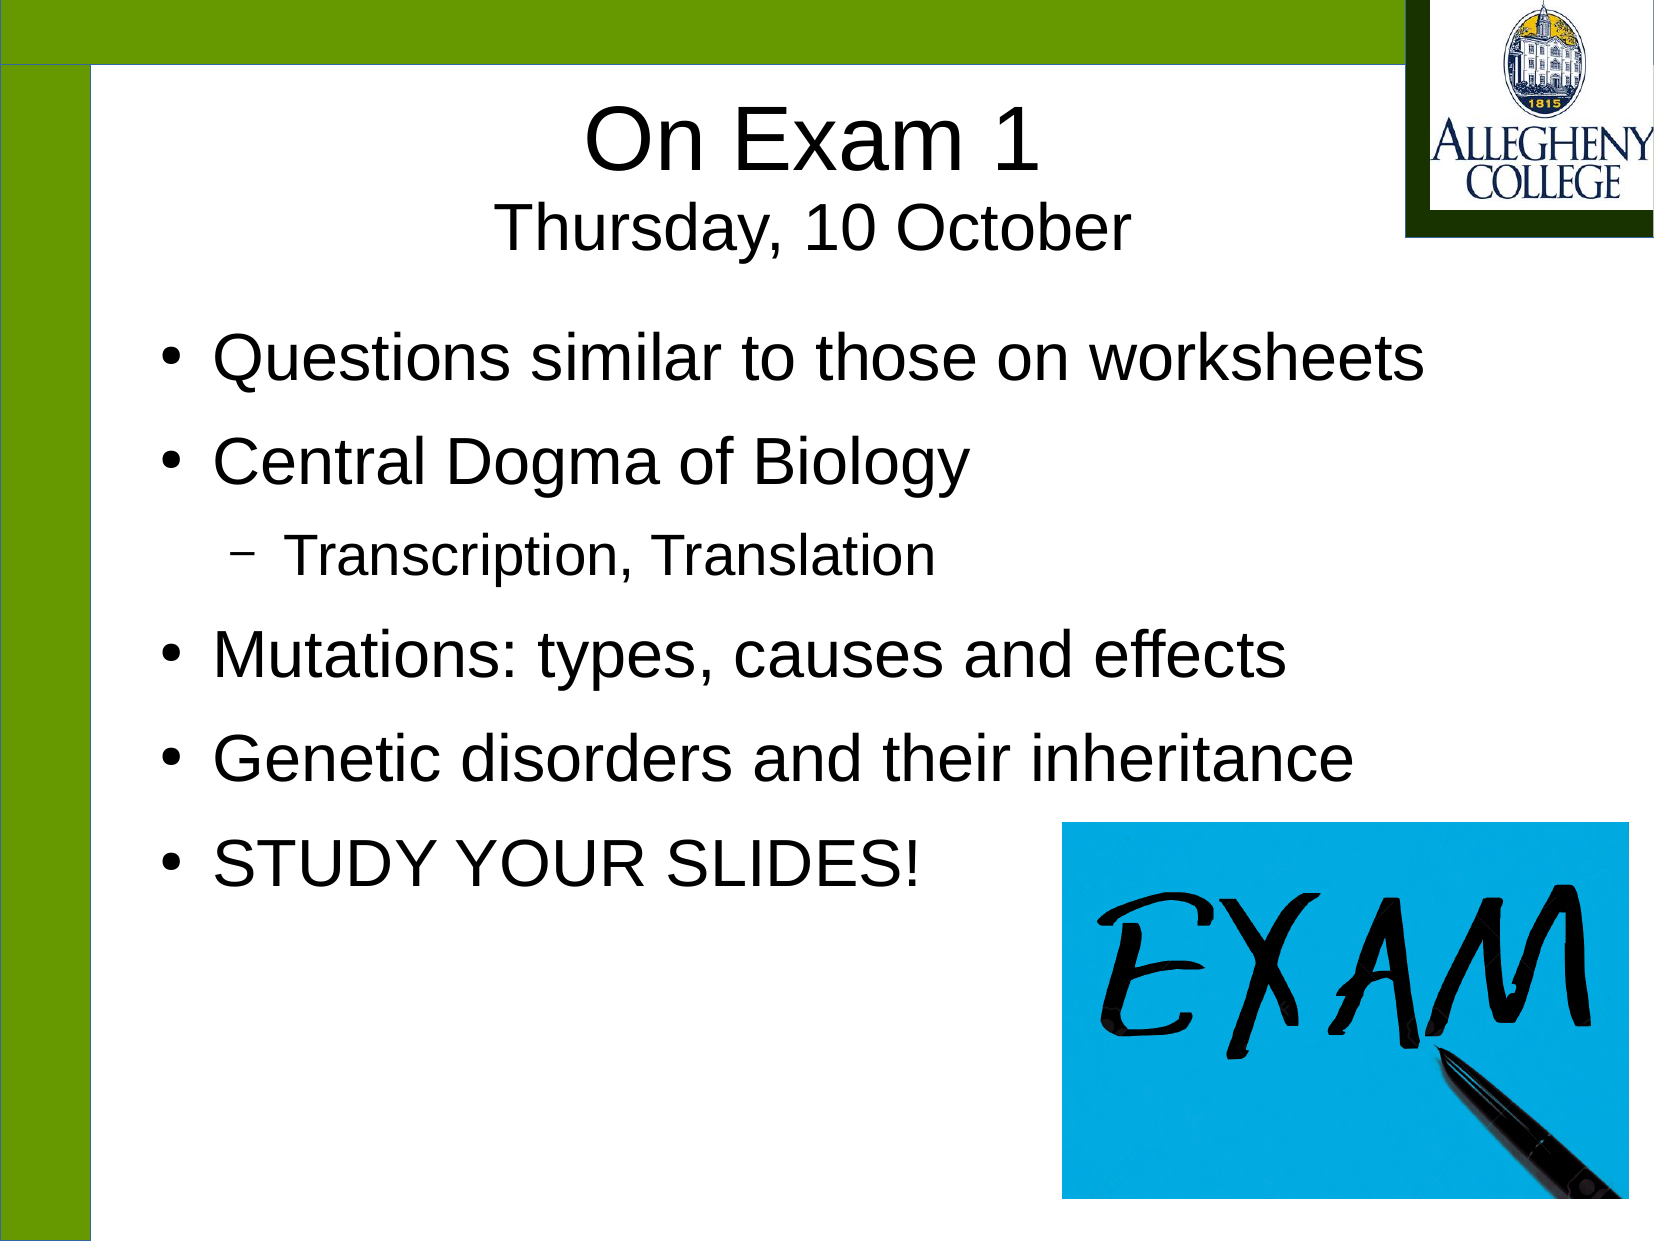

# On Exam 1 Thursday, 10 October
Questions similar to those on worksheets
Central Dogma of Biology
Transcription, Translation
Mutations: types, causes and effects
Genetic disorders and their inheritance
STUDY YOUR SLIDES!